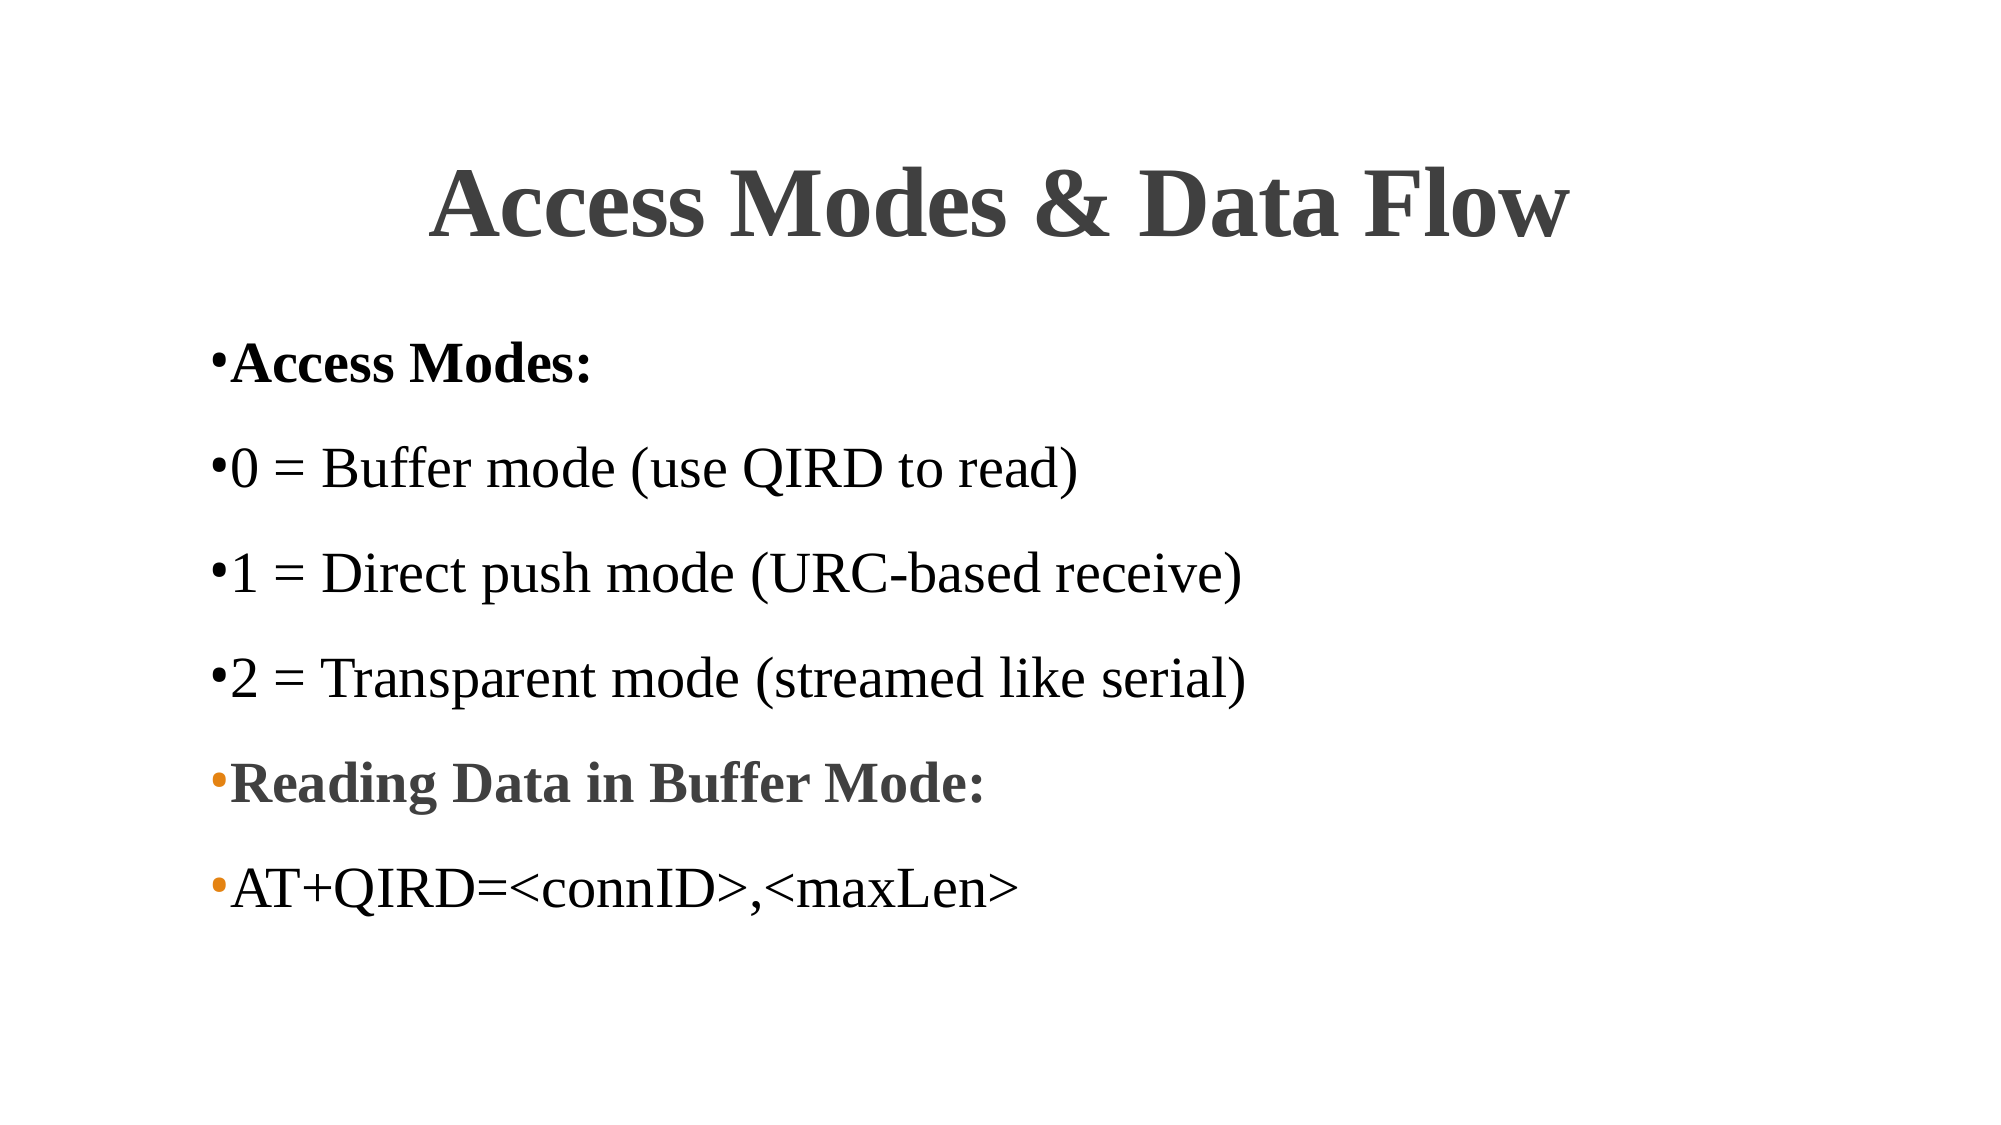

# Access Modes & Data Flow
Access Modes:
0 = Buffer mode (use QIRD to read)
1 = Direct push mode (URC-based receive)
2 = Transparent mode (streamed like serial)
Reading Data in Buffer Mode:
AT+QIRD=<connID>,<maxLen>